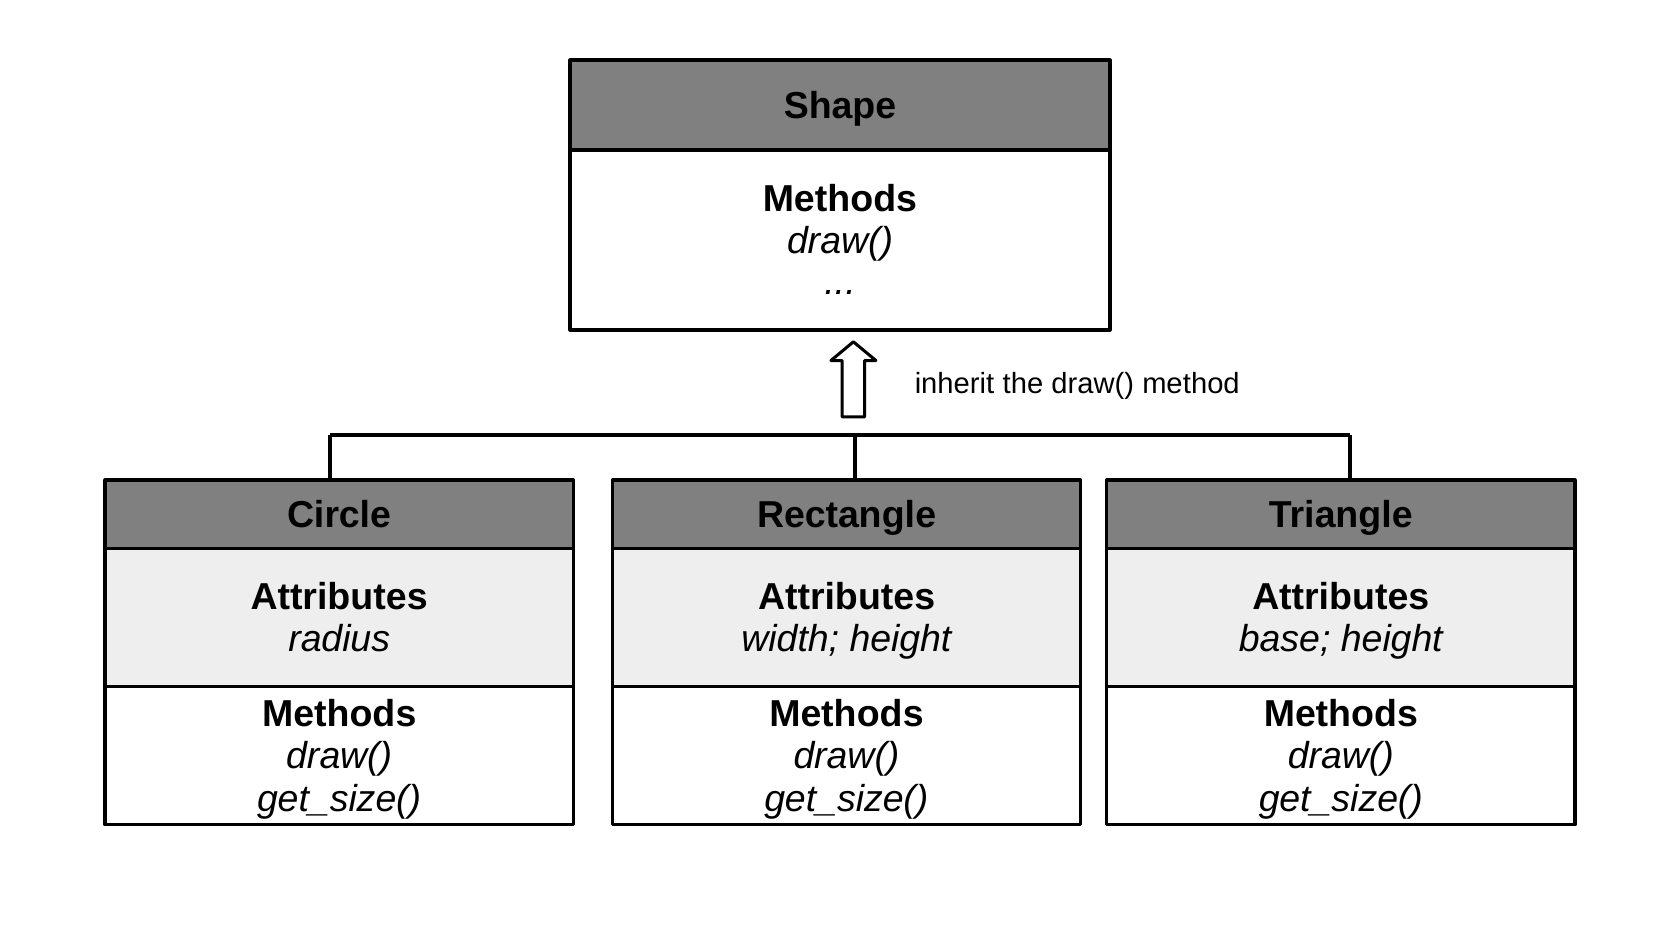

Shape
Methods
draw()
...
inherit the draw() method
Circle
Rectangle
Triangle
Attributes
radius
Attributes
width; height
Attributes
base; height
Methods
draw()
get_size()
Methods
draw()
get_size()
Methods
draw()
get_size()